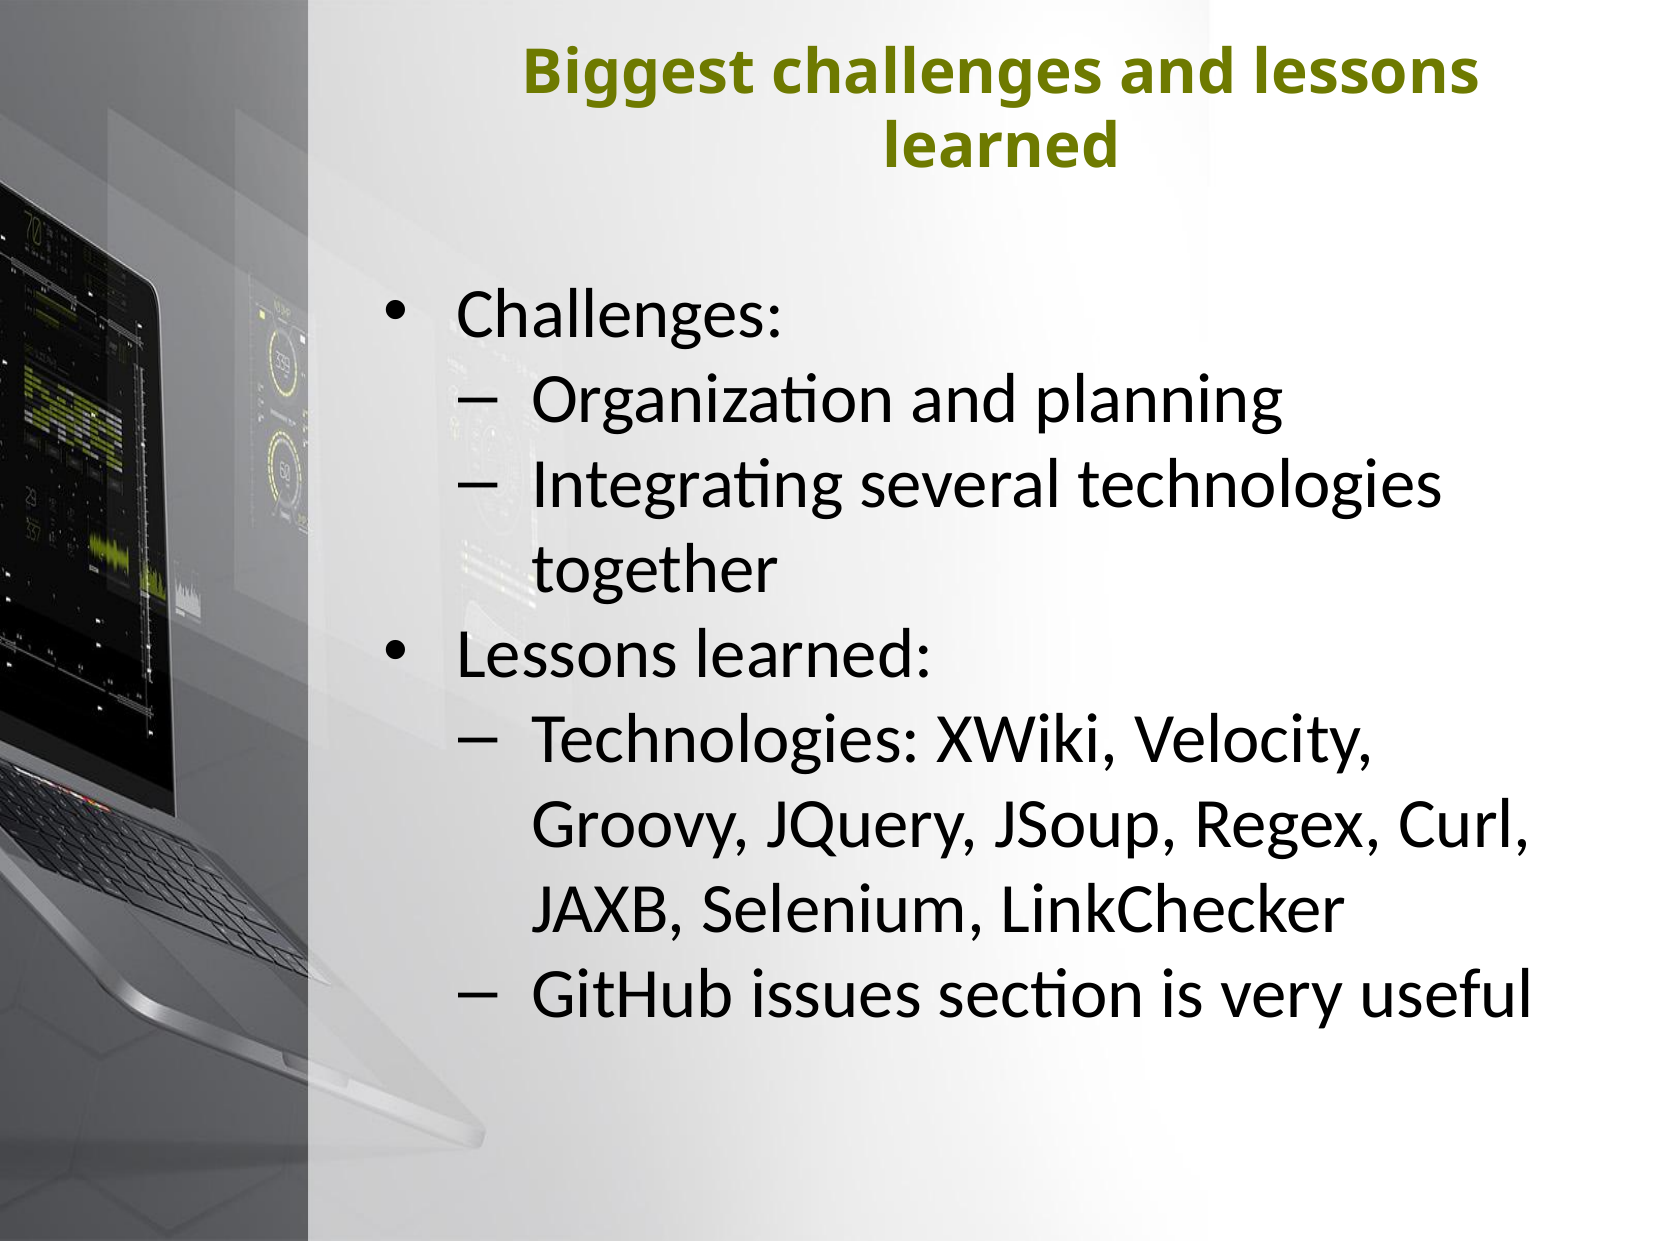

Biggest challenges and lessons learned
# Challenges:
Organization and planning
Integrating several technologies together
Lessons learned:
Technologies: XWiki, Velocity, Groovy, JQuery, JSoup, Regex, Curl, JAXB, Selenium, LinkChecker
GitHub issues section is very useful